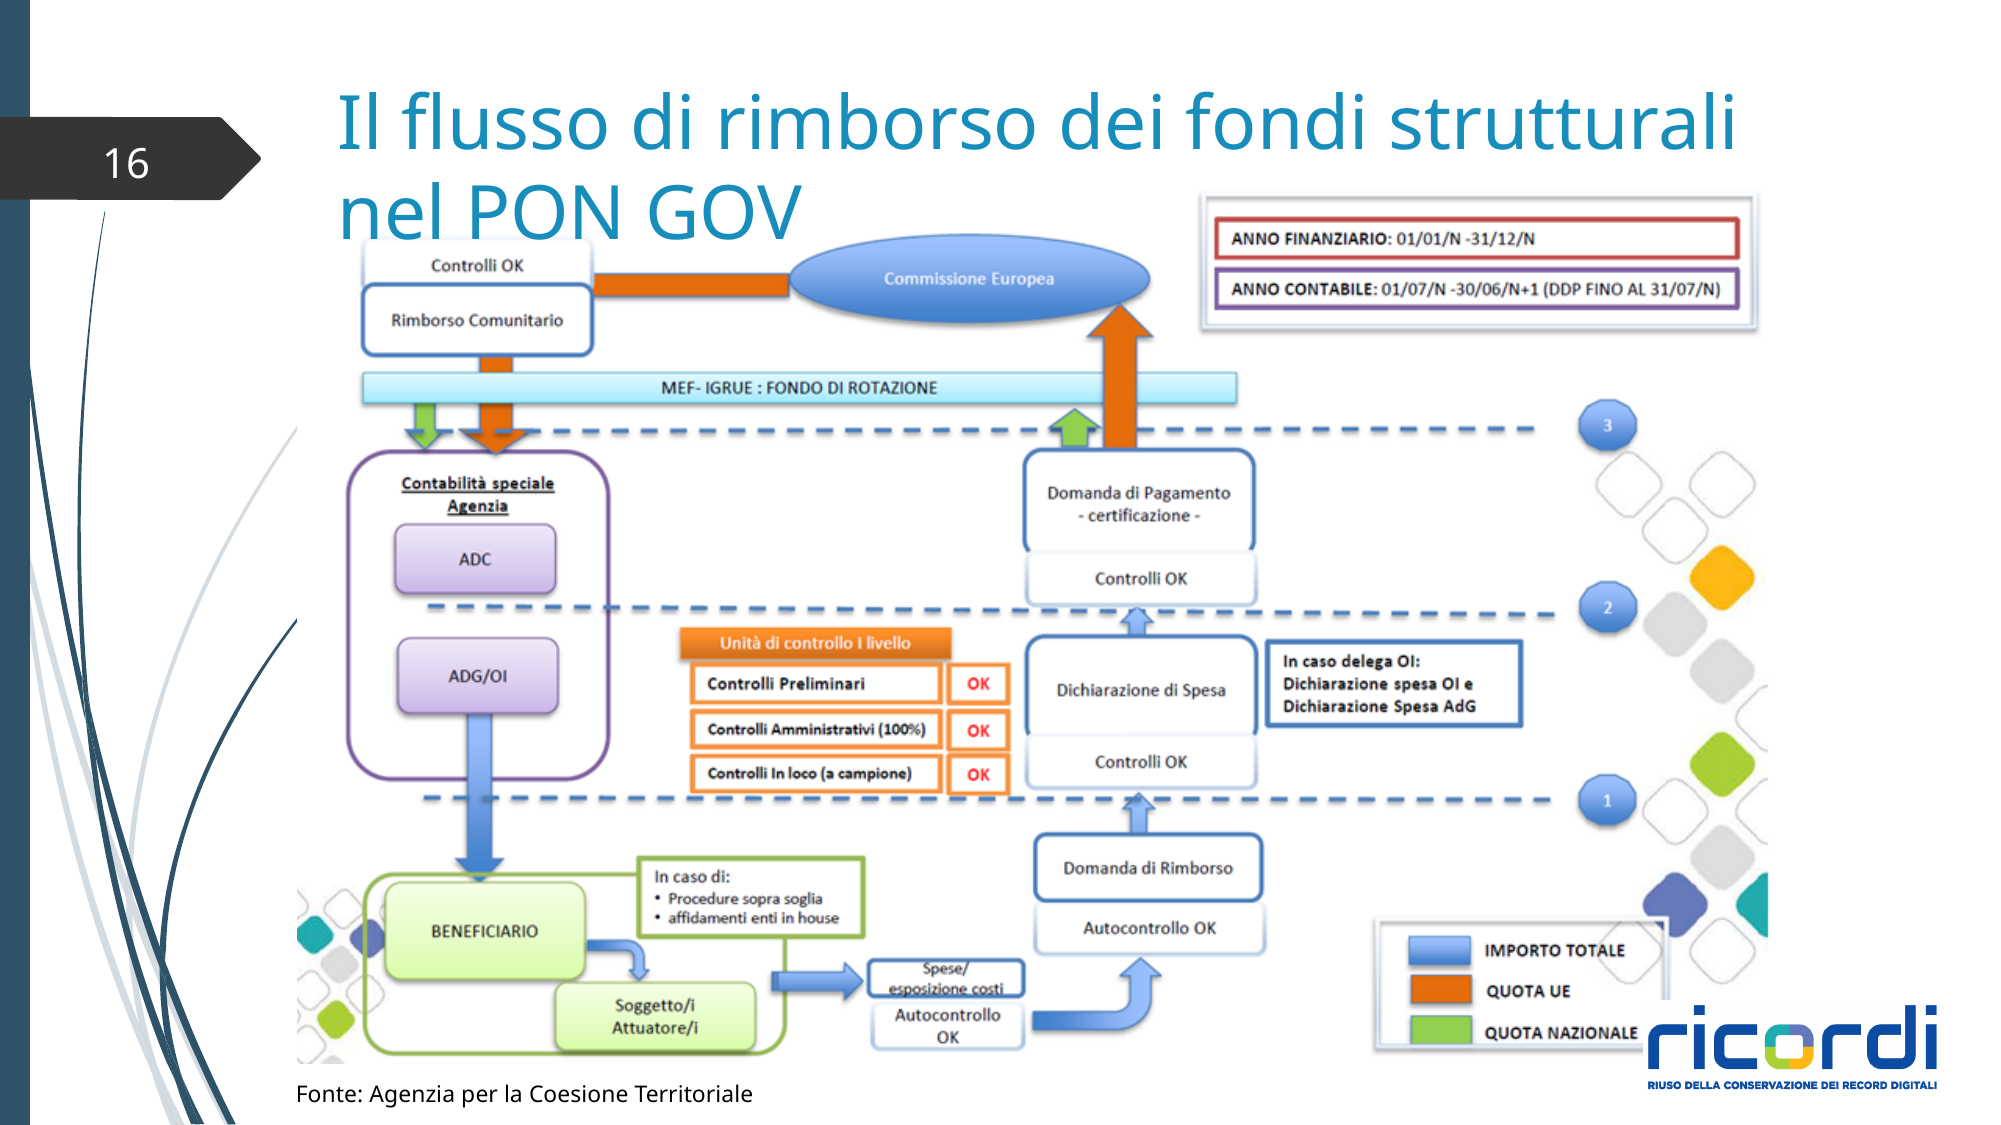

# Il flusso di rimborso dei fondi strutturali nel PON GOV
Fonte: Agenzia per la Coesione Territoriale